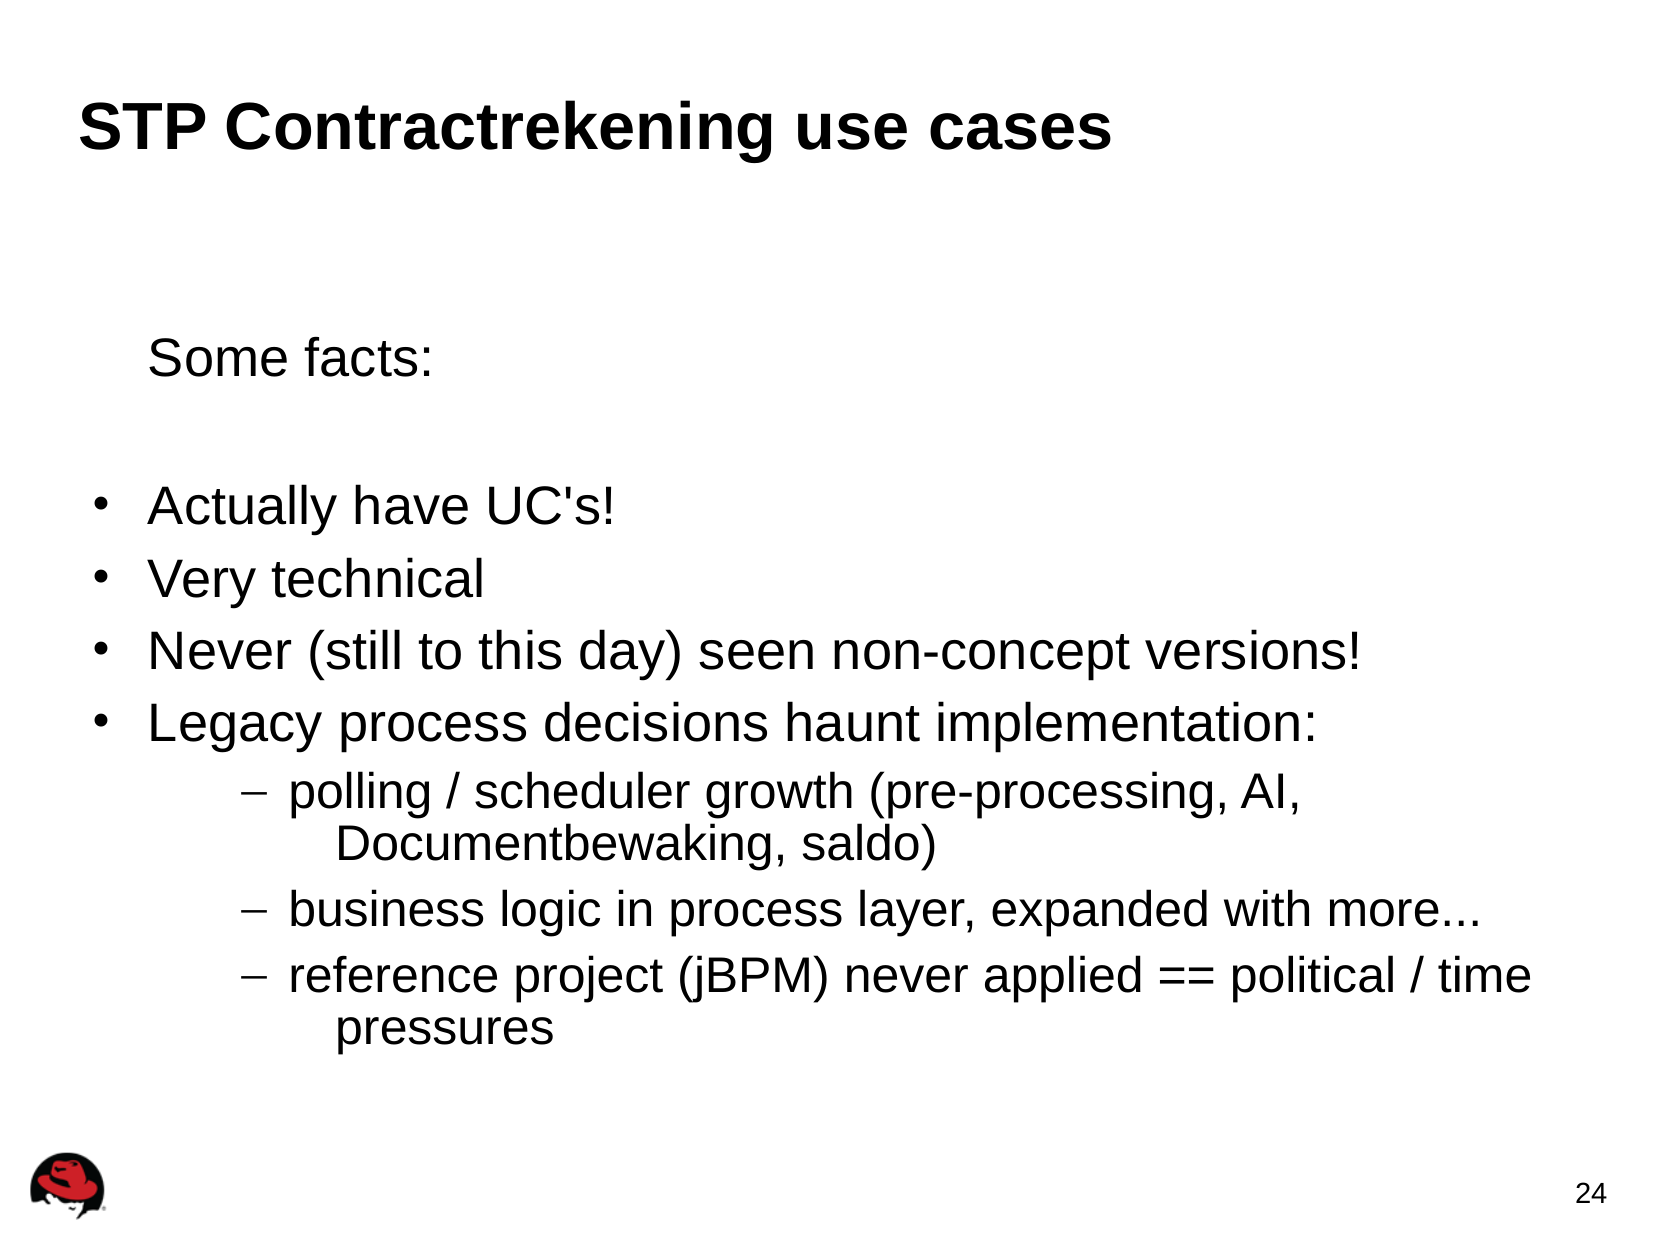

# STP Contractrekening use cases
Some facts:
Actually have UC's!
Very technical
Never (still to this day) seen non-concept versions!
Legacy process decisions haunt implementation:
polling / scheduler growth (pre-processing, AI, Documentbewaking, saldo)
business logic in process layer, expanded with more...
reference project (jBPM) never applied == political / time pressures